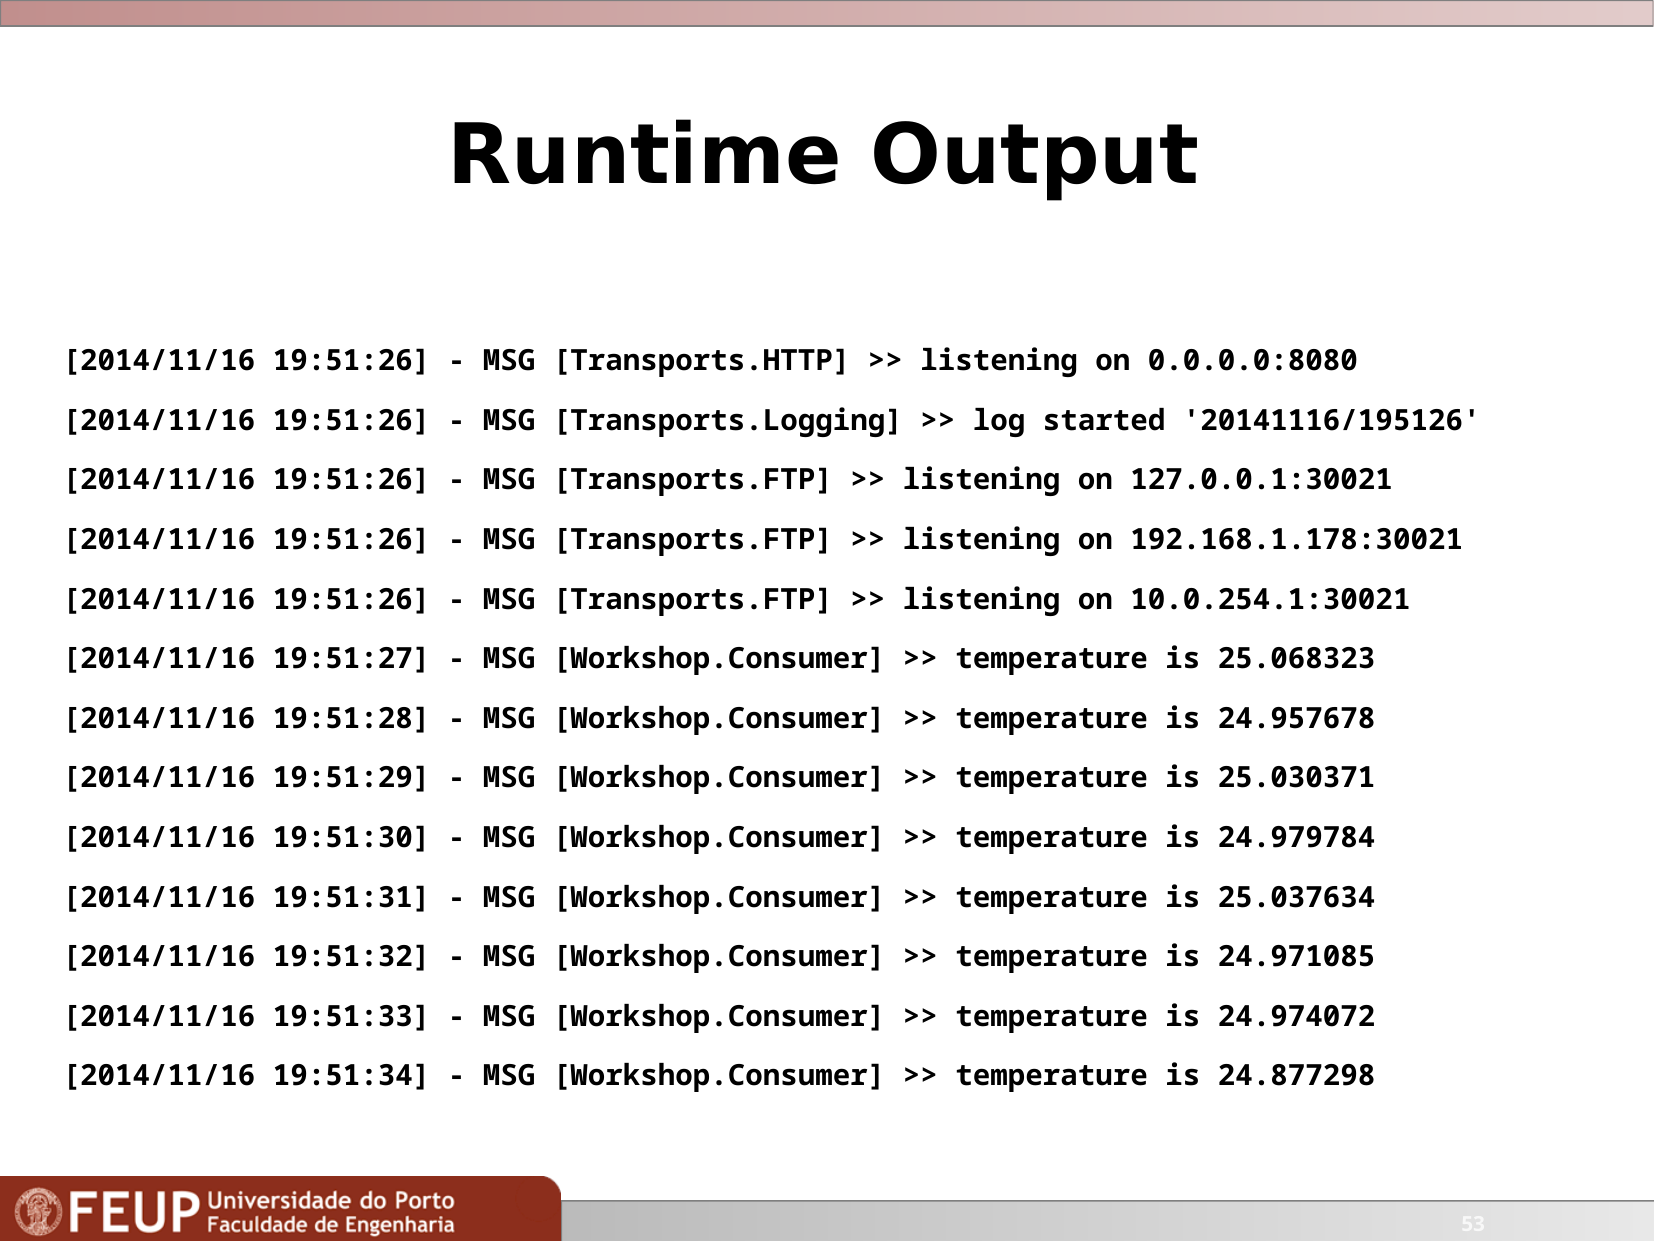

# Runtime Output
[2014/11/16 19:51:26] - MSG [Transports.HTTP] >> listening on 0.0.0.0:8080
[2014/11/16 19:51:26] - MSG [Transports.Logging] >> log started '20141116/195126'
[2014/11/16 19:51:26] - MSG [Transports.FTP] >> listening on 127.0.0.1:30021
[2014/11/16 19:51:26] - MSG [Transports.FTP] >> listening on 192.168.1.178:30021
[2014/11/16 19:51:26] - MSG [Transports.FTP] >> listening on 10.0.254.1:30021
[2014/11/16 19:51:27] - MSG [Workshop.Consumer] >> temperature is 25.068323
[2014/11/16 19:51:28] - MSG [Workshop.Consumer] >> temperature is 24.957678
[2014/11/16 19:51:29] - MSG [Workshop.Consumer] >> temperature is 25.030371
[2014/11/16 19:51:30] - MSG [Workshop.Consumer] >> temperature is 24.979784
[2014/11/16 19:51:31] - MSG [Workshop.Consumer] >> temperature is 25.037634
[2014/11/16 19:51:32] - MSG [Workshop.Consumer] >> temperature is 24.971085
[2014/11/16 19:51:33] - MSG [Workshop.Consumer] >> temperature is 24.974072
[2014/11/16 19:51:34] - MSG [Workshop.Consumer] >> temperature is 24.877298